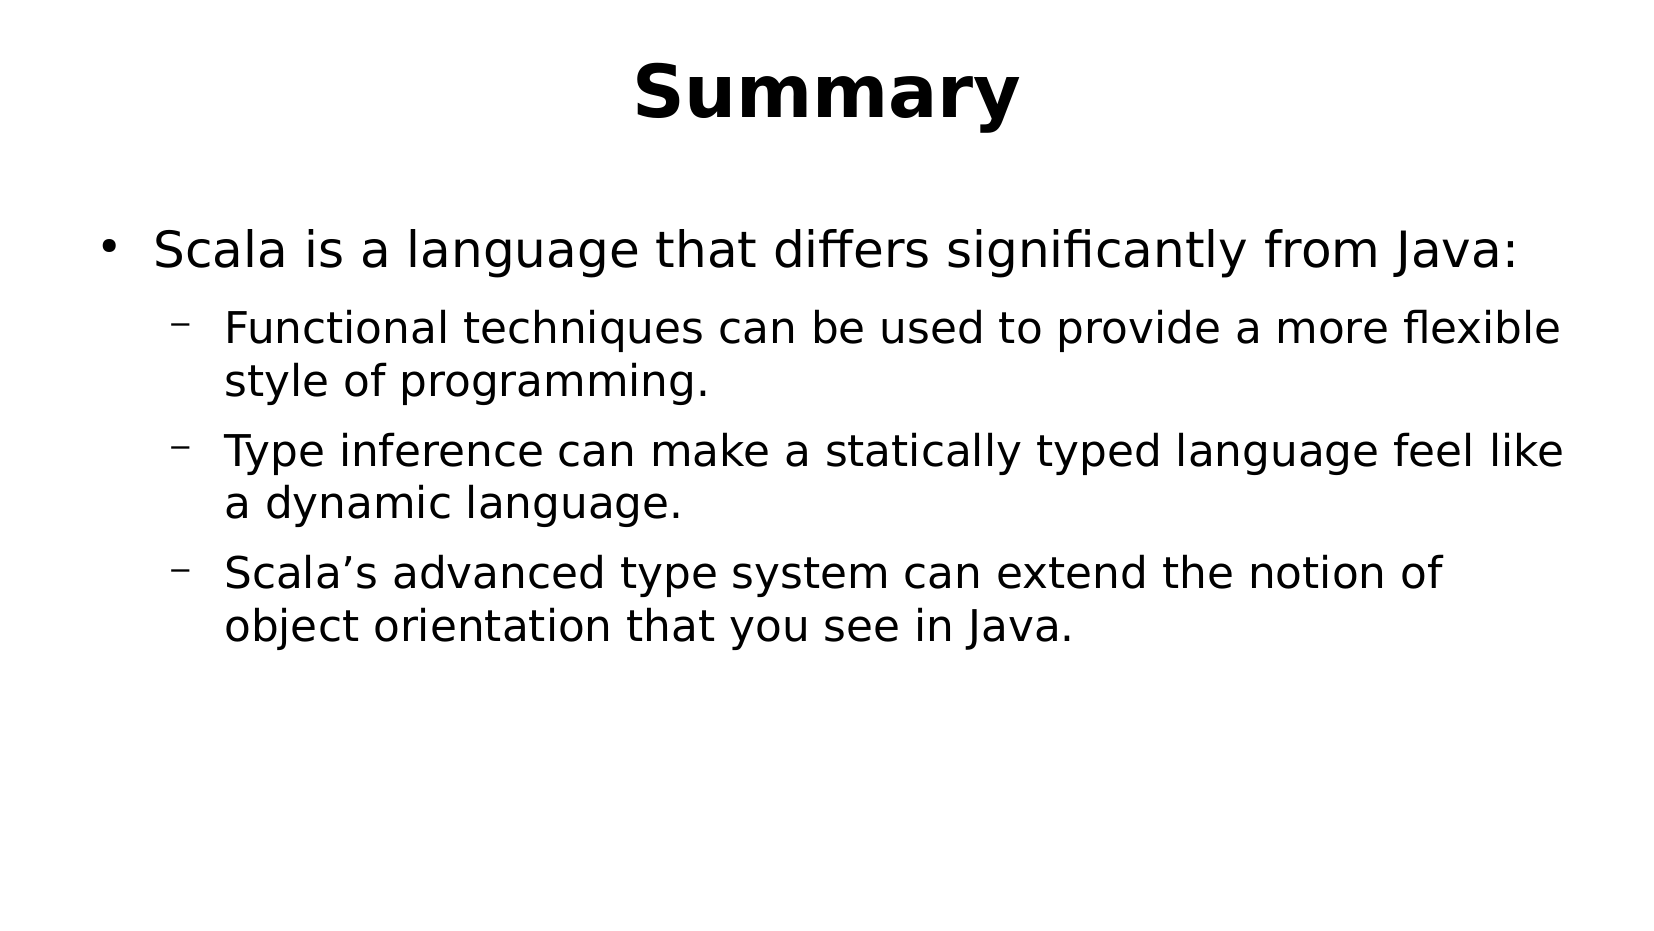

# Summary
Scala is a language that differs significantly from Java:
Functional techniques can be used to provide a more flexible style of programming.
Type inference can make a statically typed language feel like a dynamic language.
Scala’s advanced type system can extend the notion of object orientation that you see in Java.